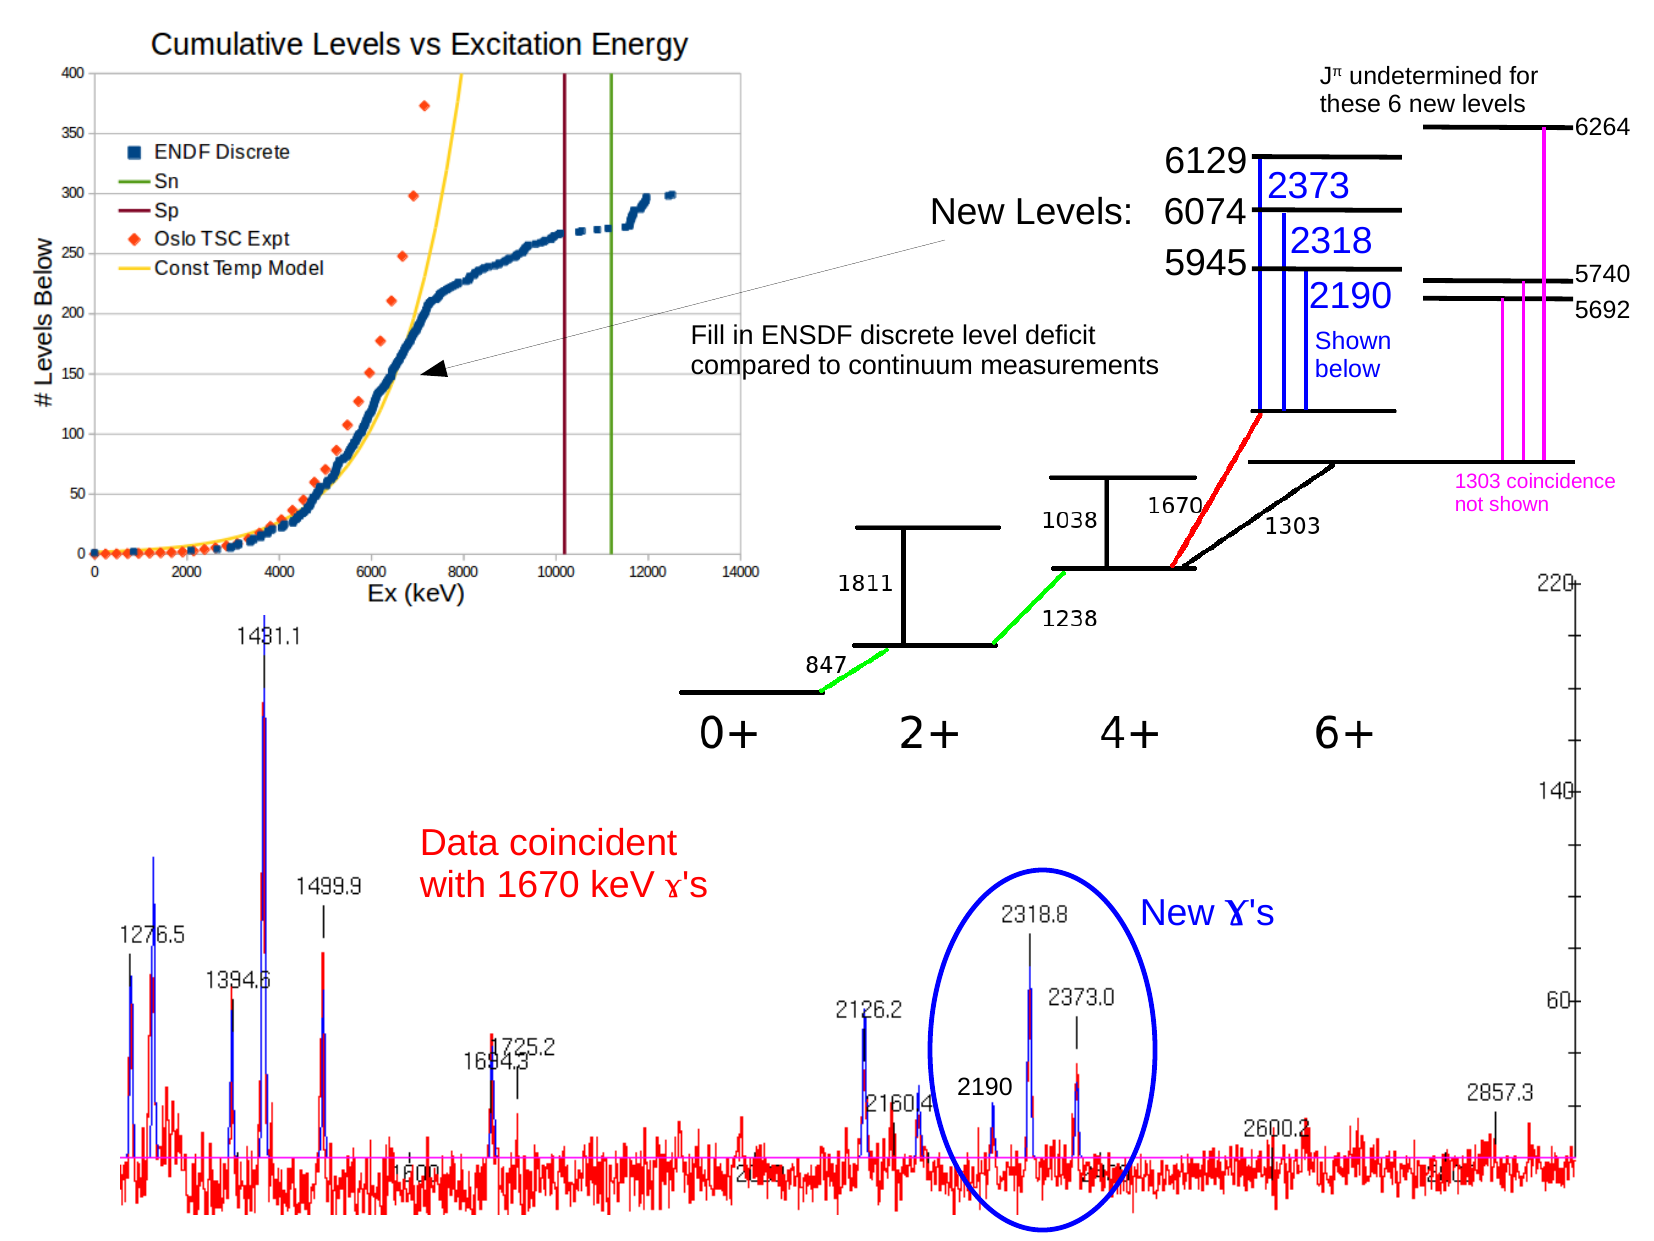

Jπ undetermined for these 6 new levels
6264
6129
2373
New Levels:
6074
2318
5945
5740
2190
5692
Fill in ENSDF discrete level deficit
compared to continuum measurements
Shown
below
1303 coincidence
not shown
Data coincident
with 1670 keV ɤ's
New ɤ's
2190